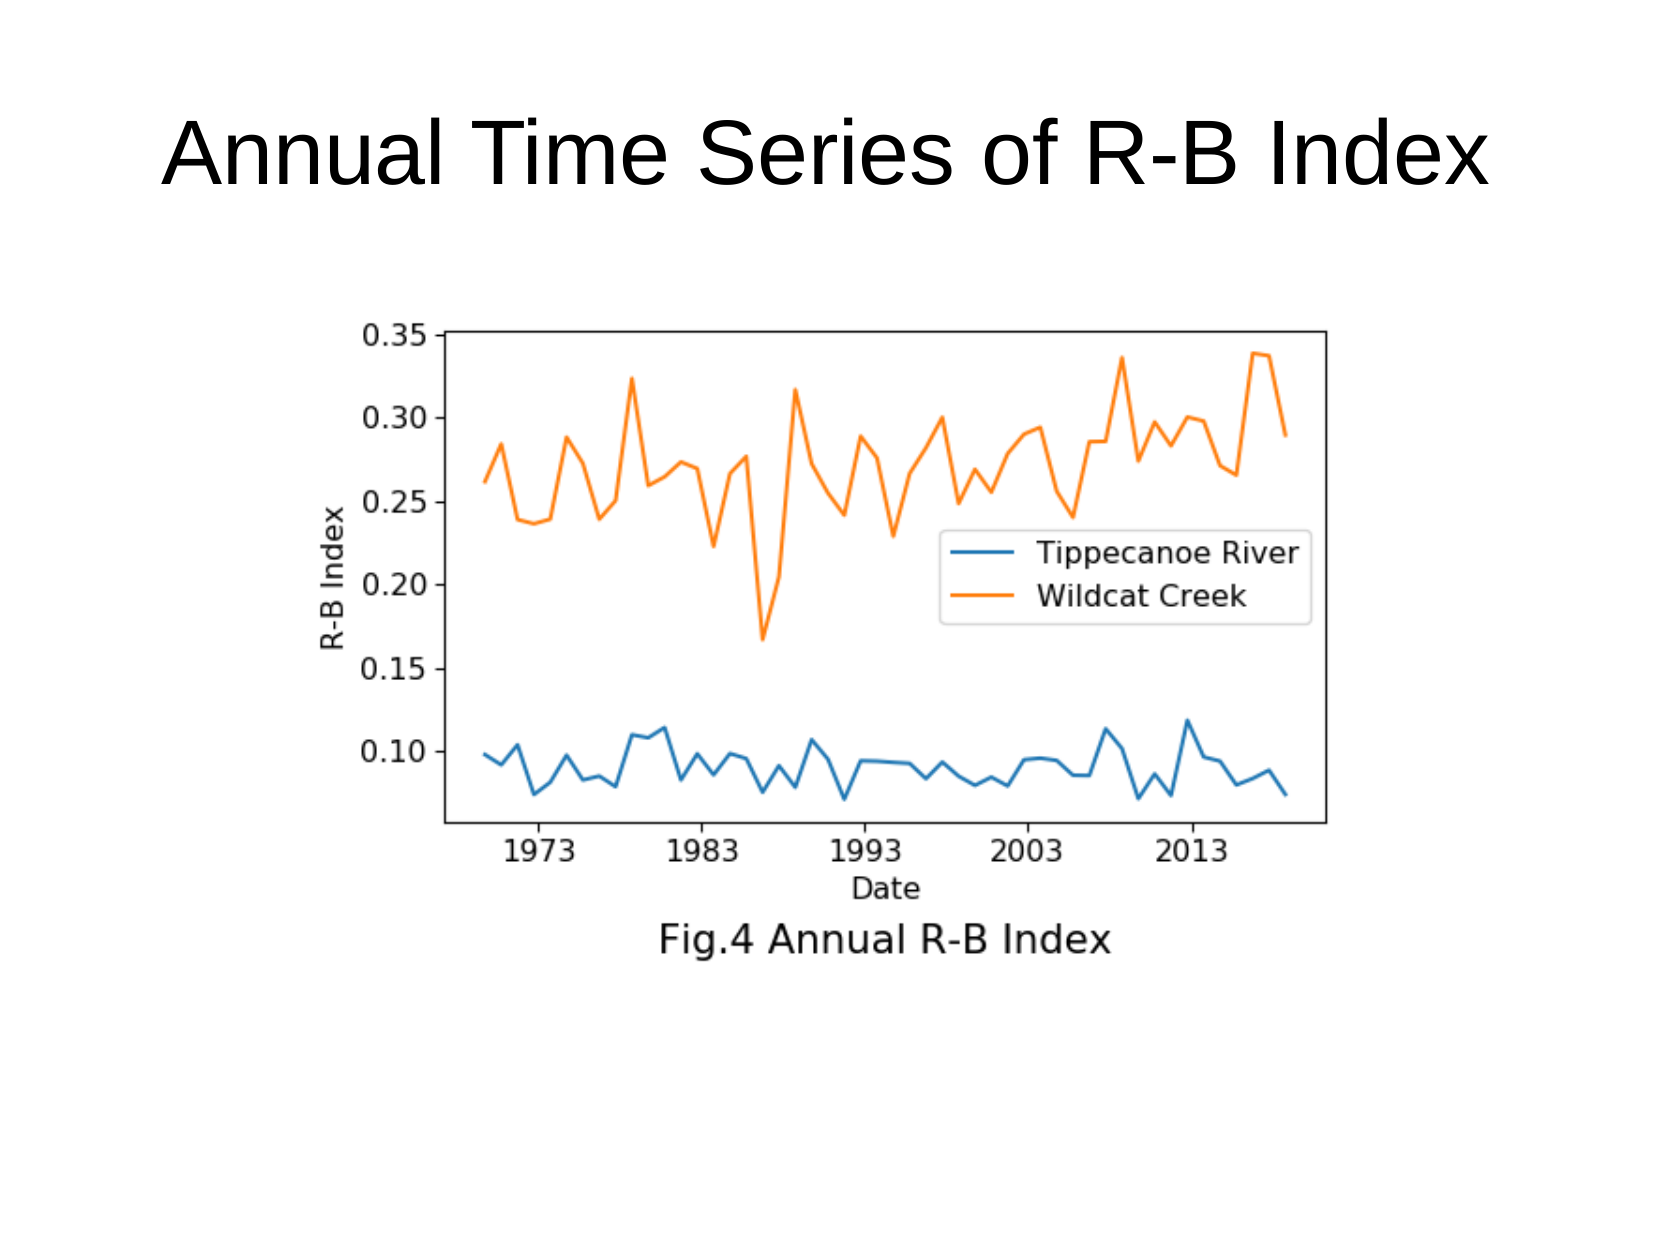

# Annual Time Series of R-B Index